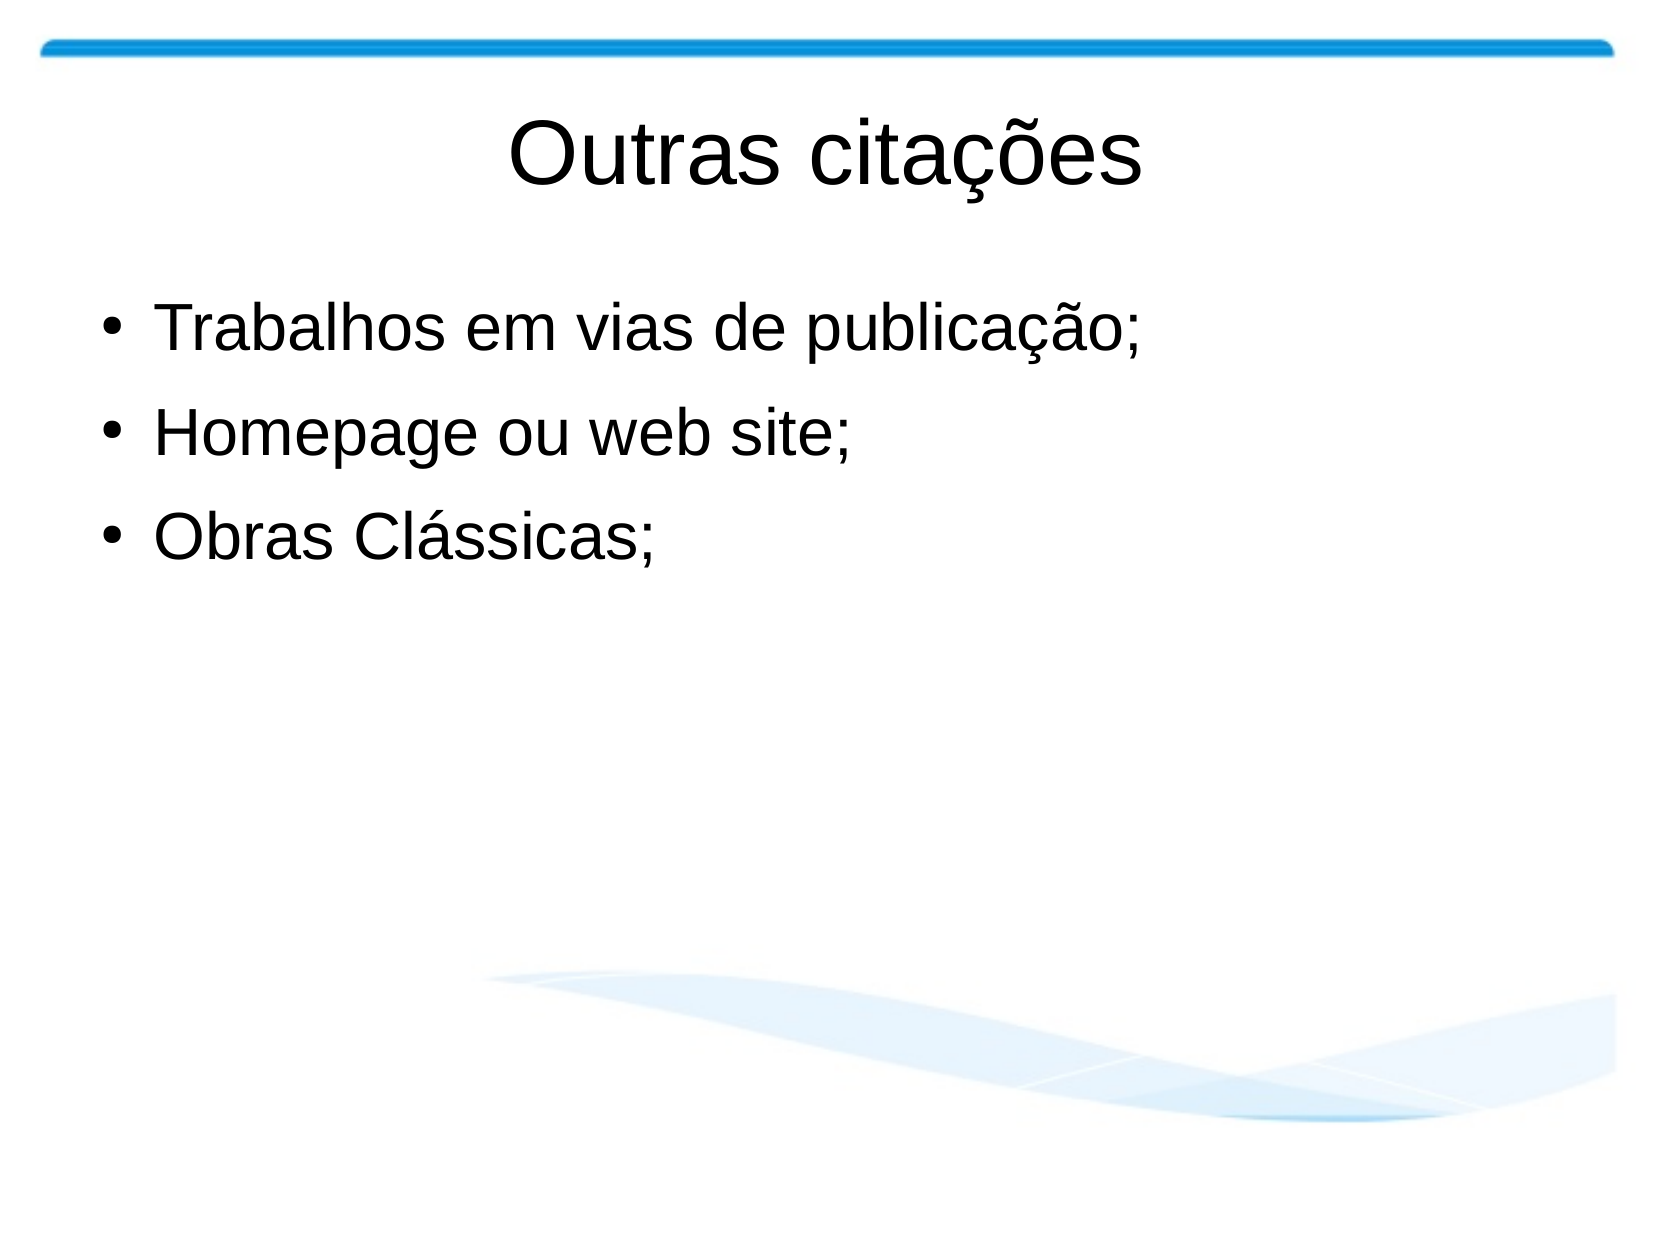

# Outras citações
Trabalhos em vias de publicação;
Homepage ou web site;
Obras Clássicas;